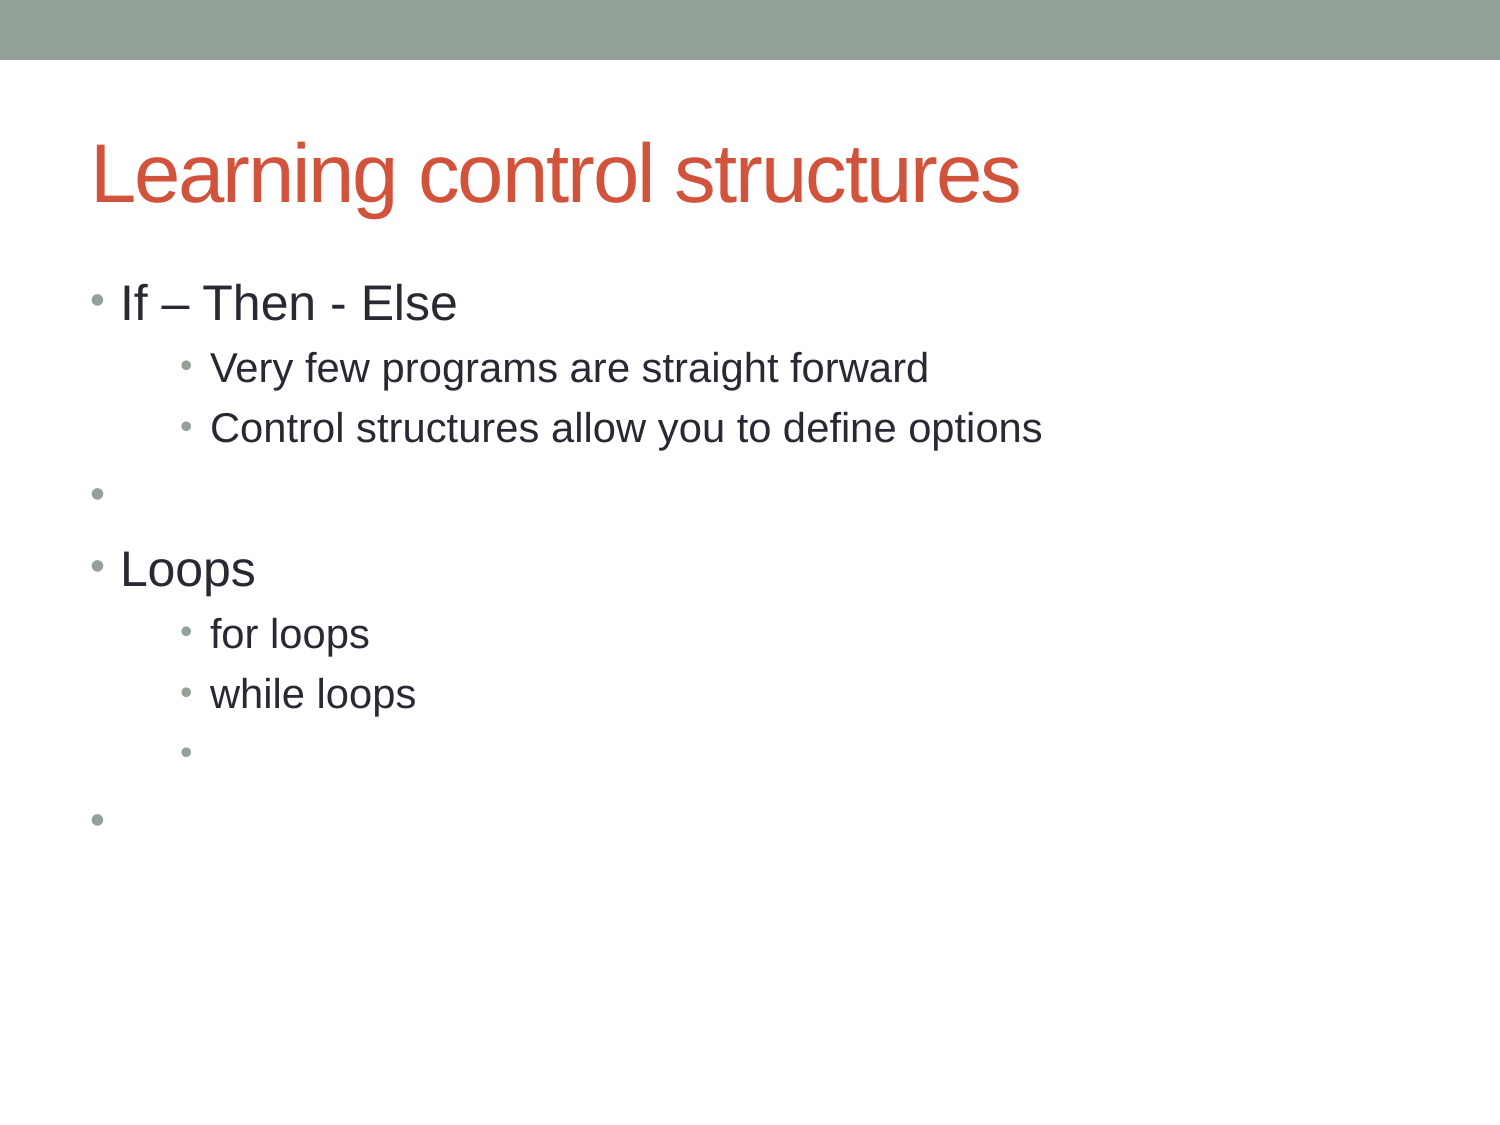

# Learning control structures
If – Then - Else
Very few programs are straight forward
Control structures allow you to define options
Loops
for loops
while loops